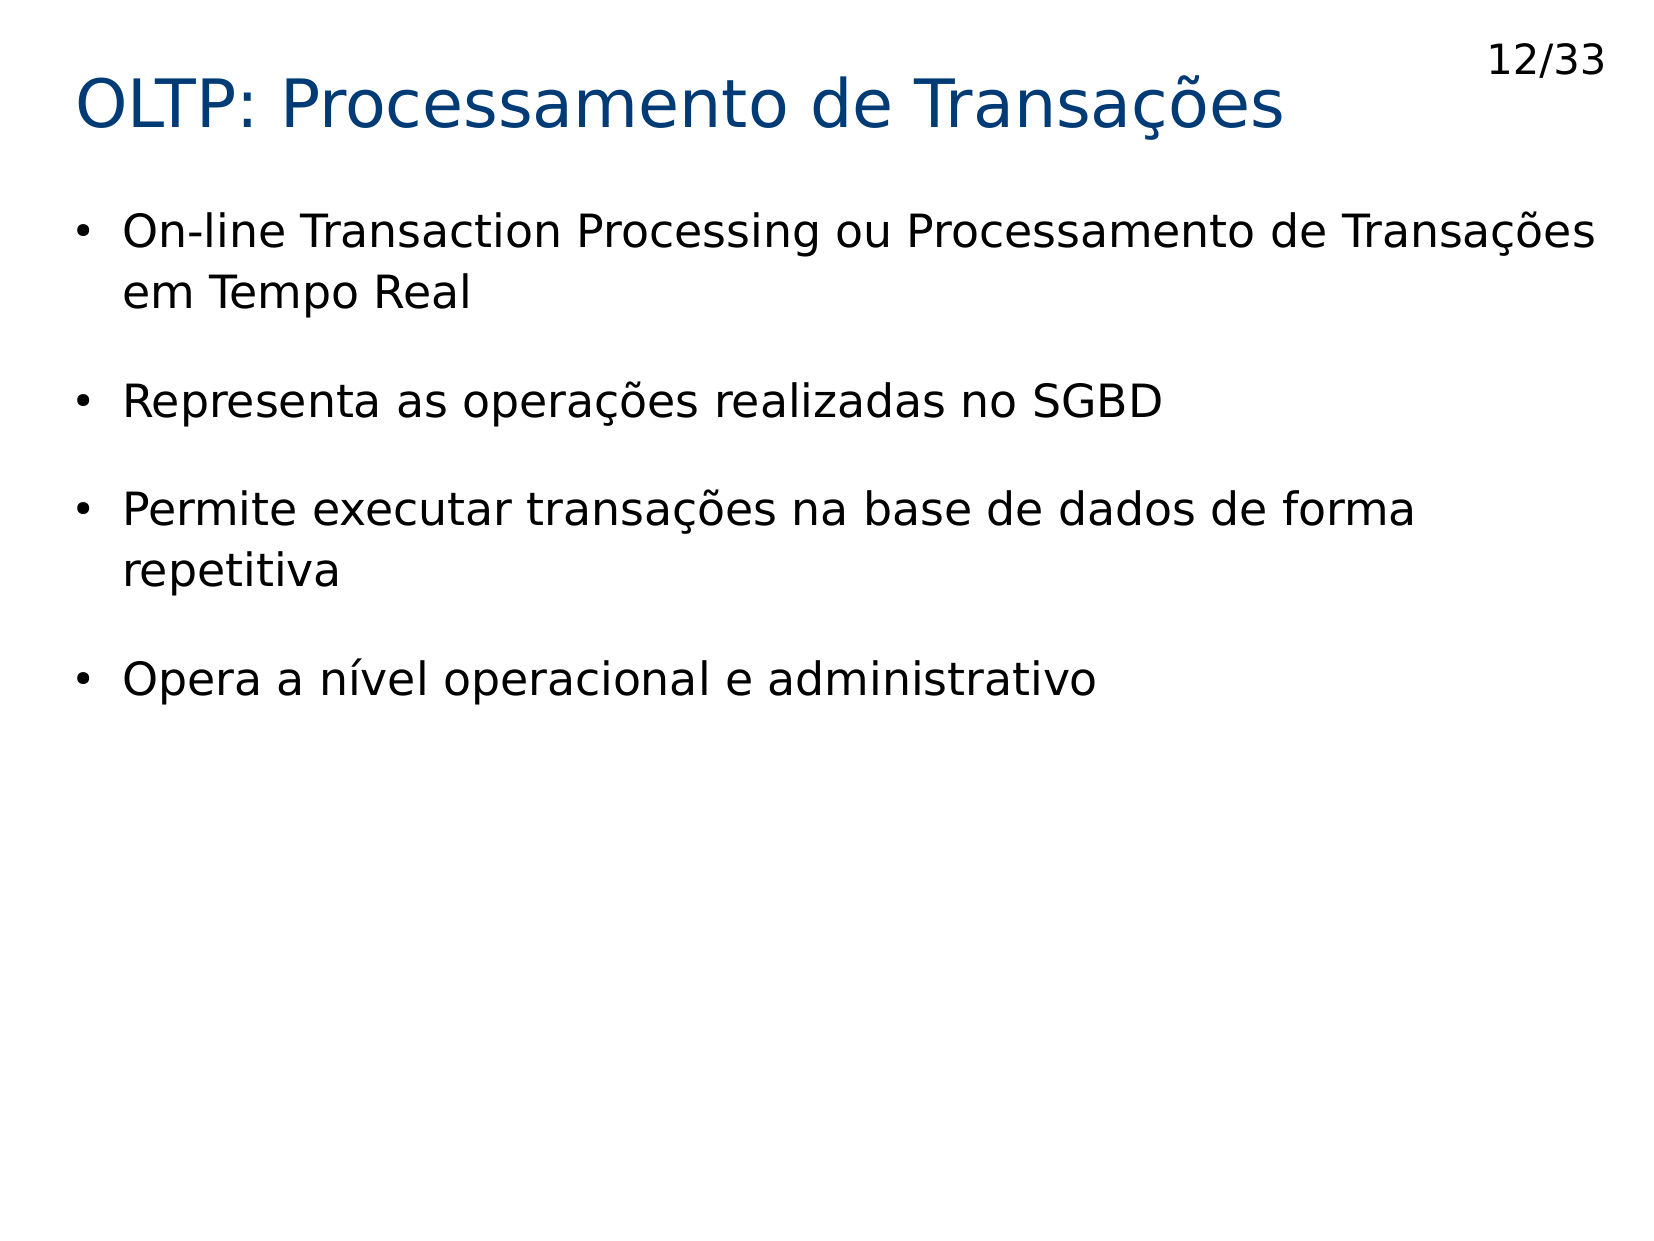

# OLTP: Processamento de Transações
12
On-line Transaction Processing ou Processamento de Transações em Tempo Real
Representa as operações realizadas no SGBD
Permite executar transações na base de dados de forma repetitiva
Opera a nível operacional e administrativo